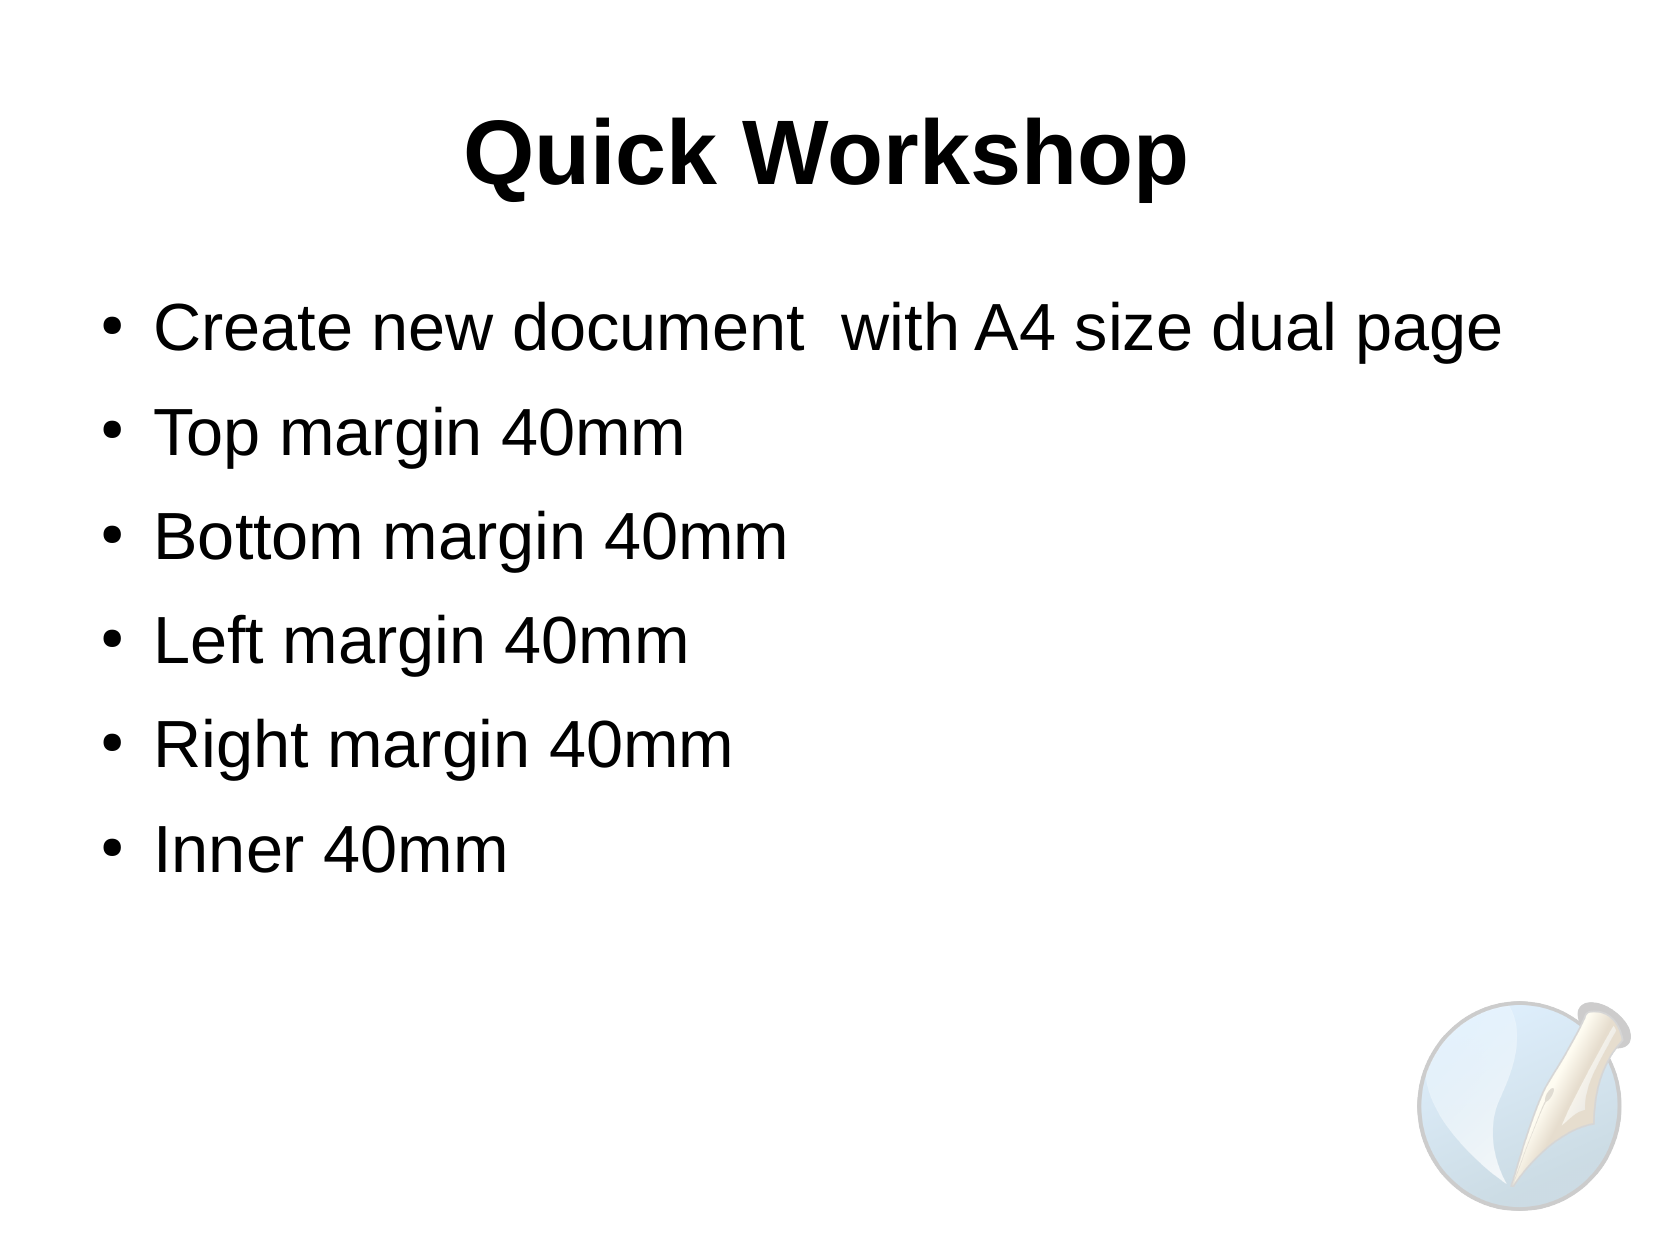

# Quick Workshop
Create new document with A4 size dual page
Top margin 40mm
Bottom margin 40mm
Left margin 40mm
Right margin 40mm
Inner 40mm